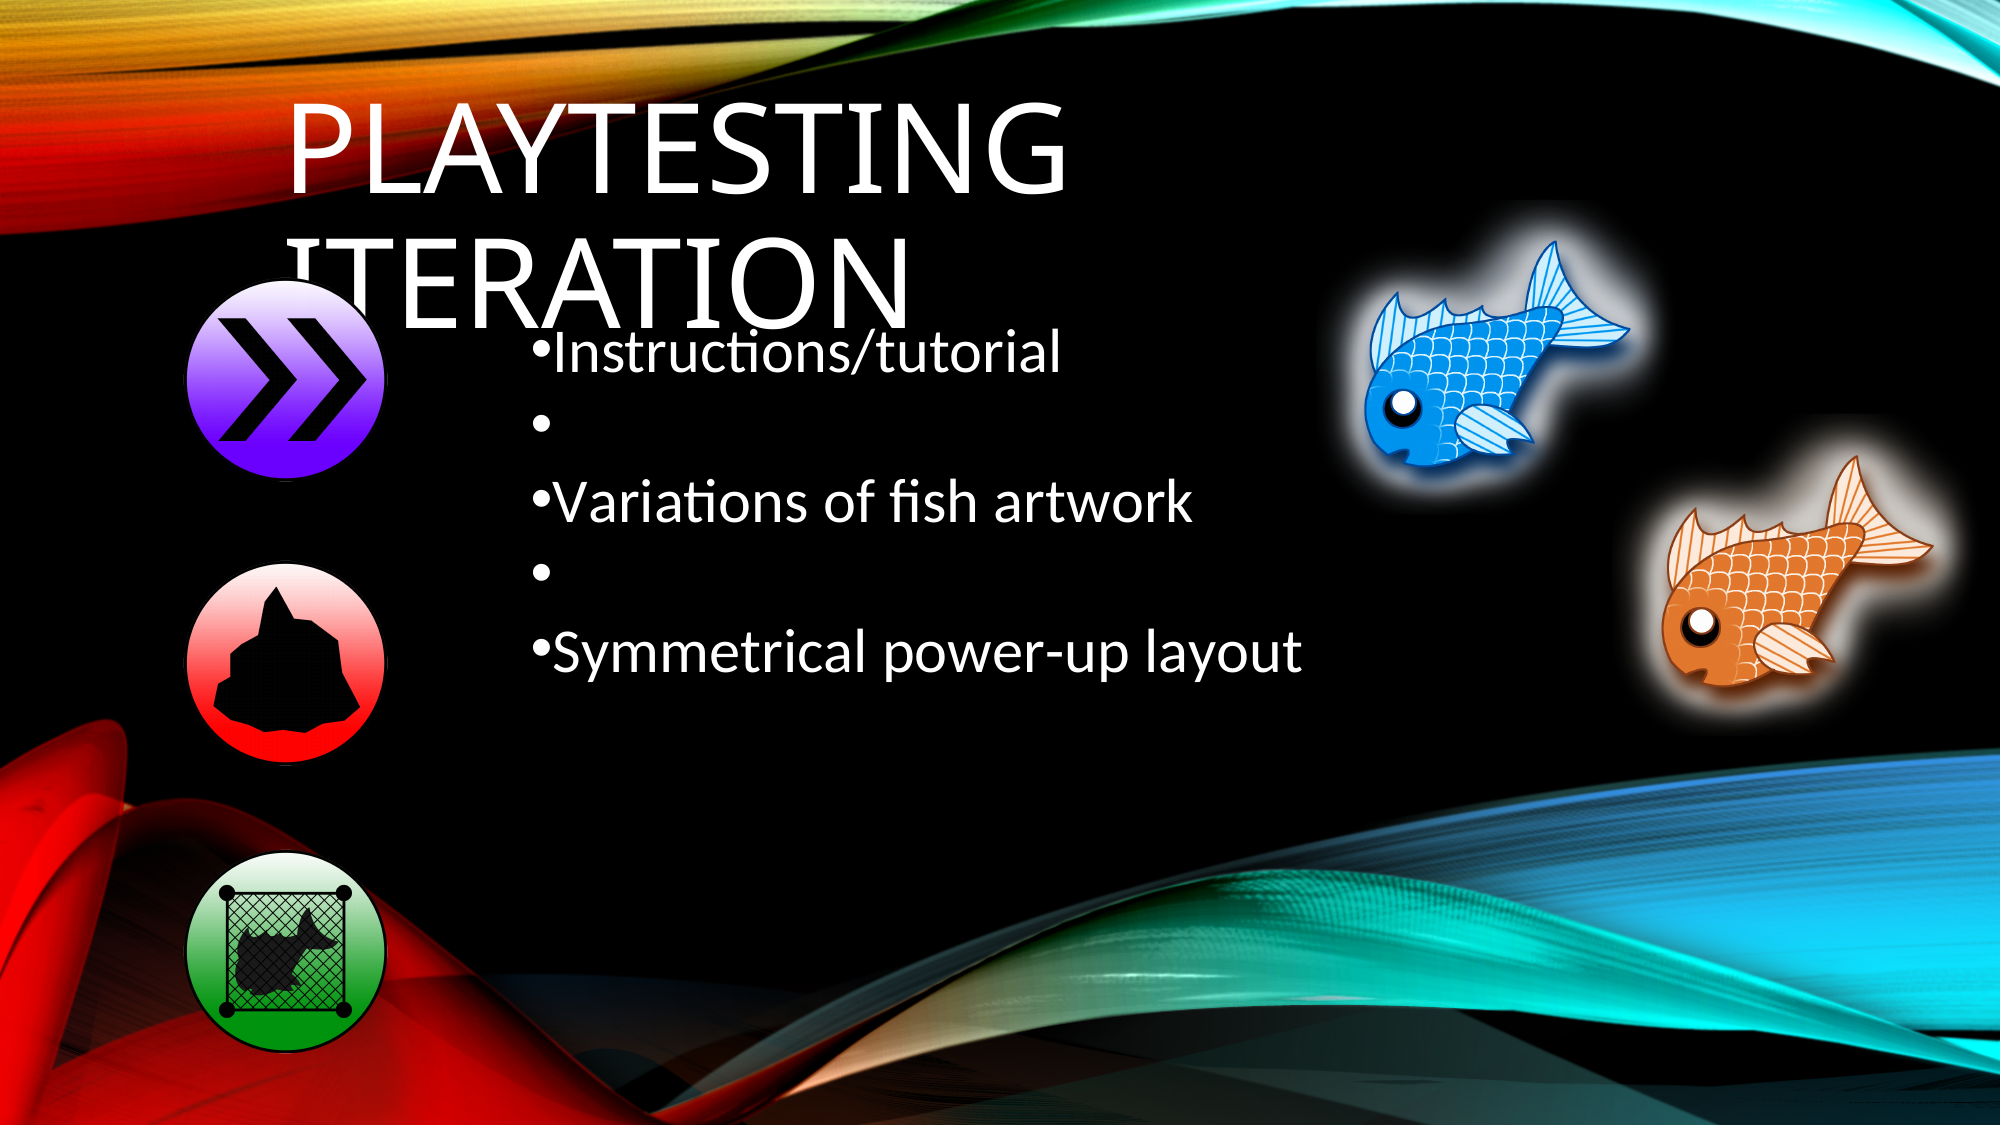

# Playtesting iteration
Instructions/tutorial
Variations of fish artwork
Symmetrical power-up layout